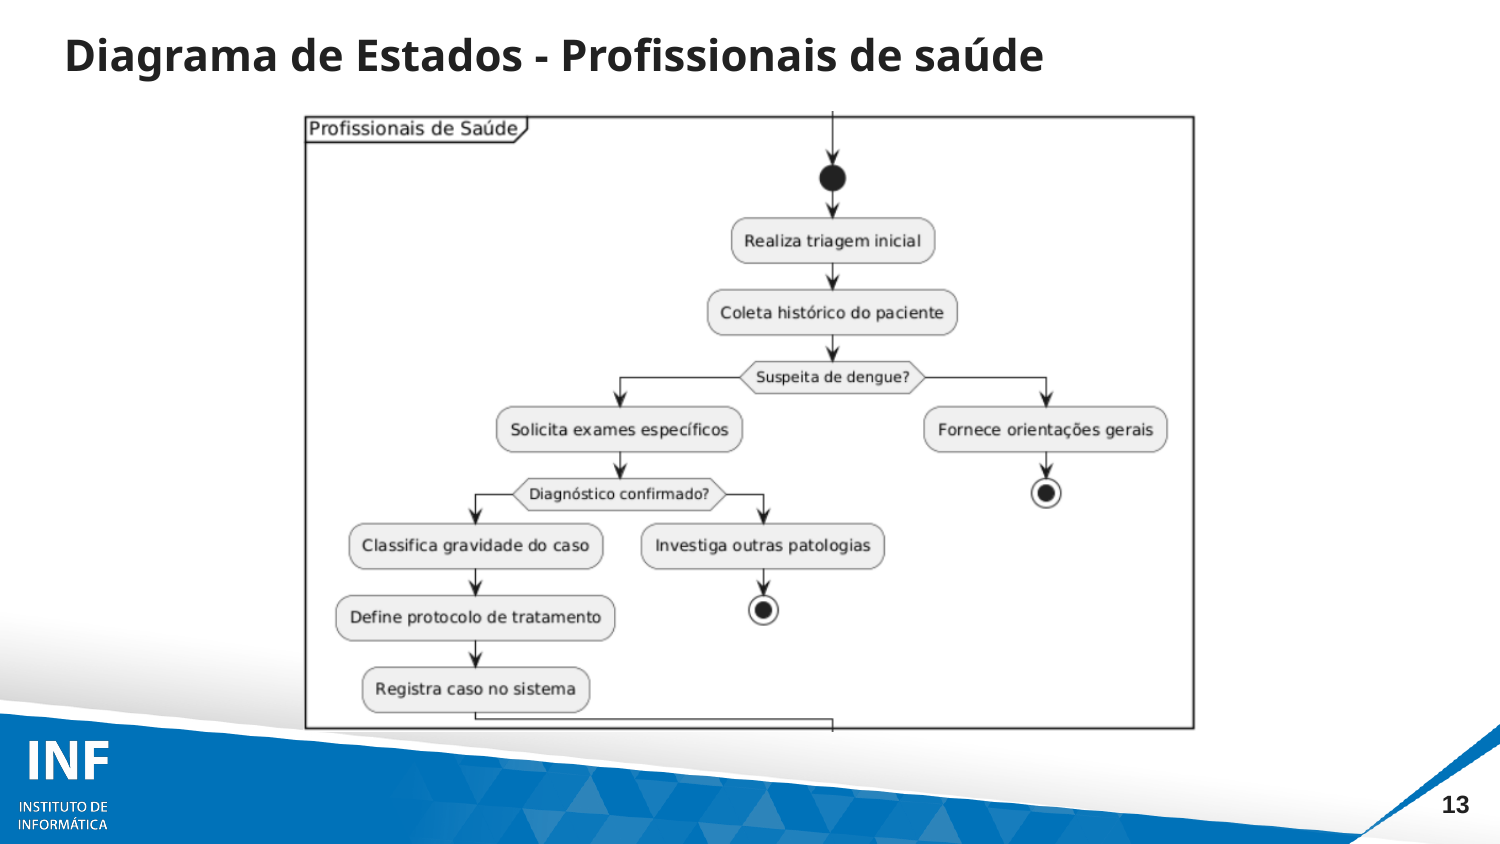

# Diagrama de Estados - Profissionais de saúde